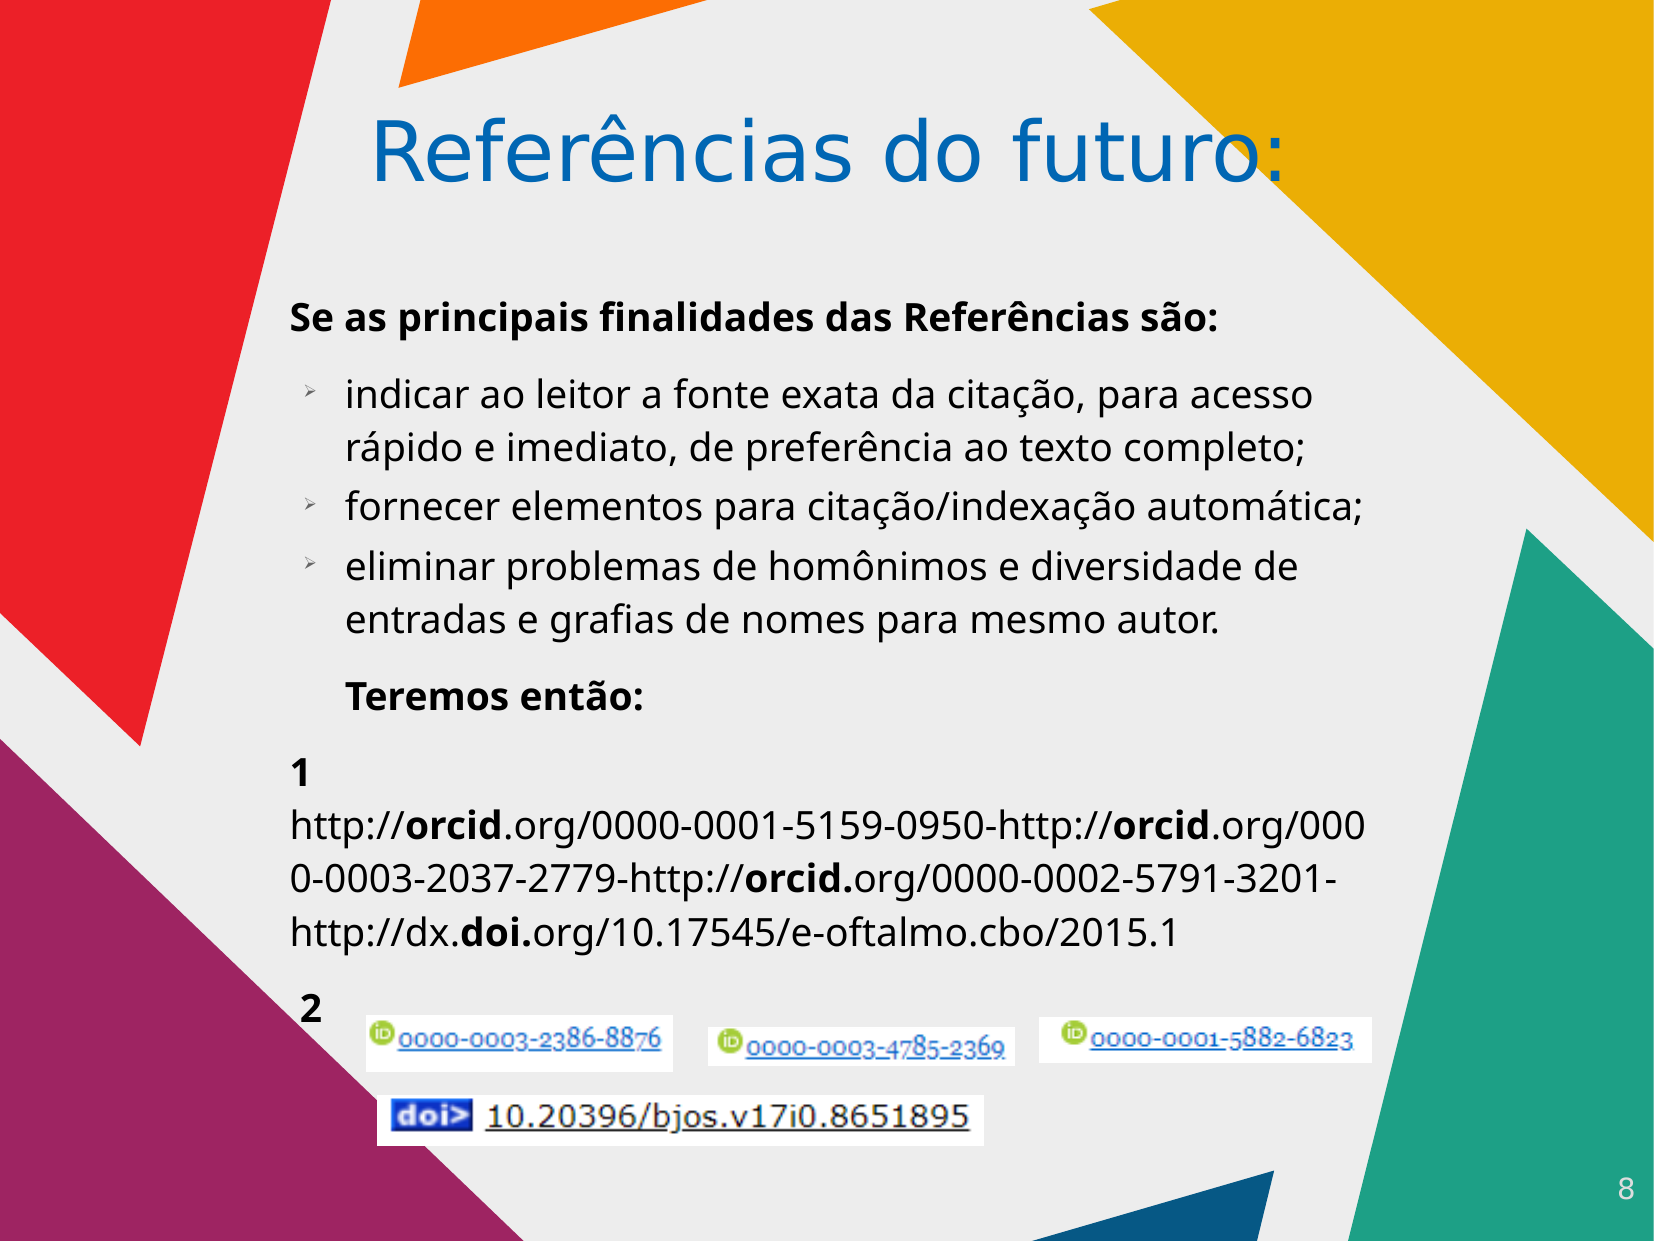

# Referências do futuro:
Se as principais finalidades das Referências são:
indicar ao leitor a fonte exata da citação, para acesso rápido e imediato, de preferência ao texto completo;
fornecer elementos para citação/indexação automática;
eliminar problemas de homônimos e diversidade de entradas e grafias de nomes para mesmo autor.
Teremos então:
1 http://orcid.org/0000-0001-5159-0950-http://orcid.org/0000-0003-2037-2779-http://orcid.org/0000-0002-5791-3201-http://dx.doi.org/10.17545/e-oftalmo.cbo/2015.1
 2
8